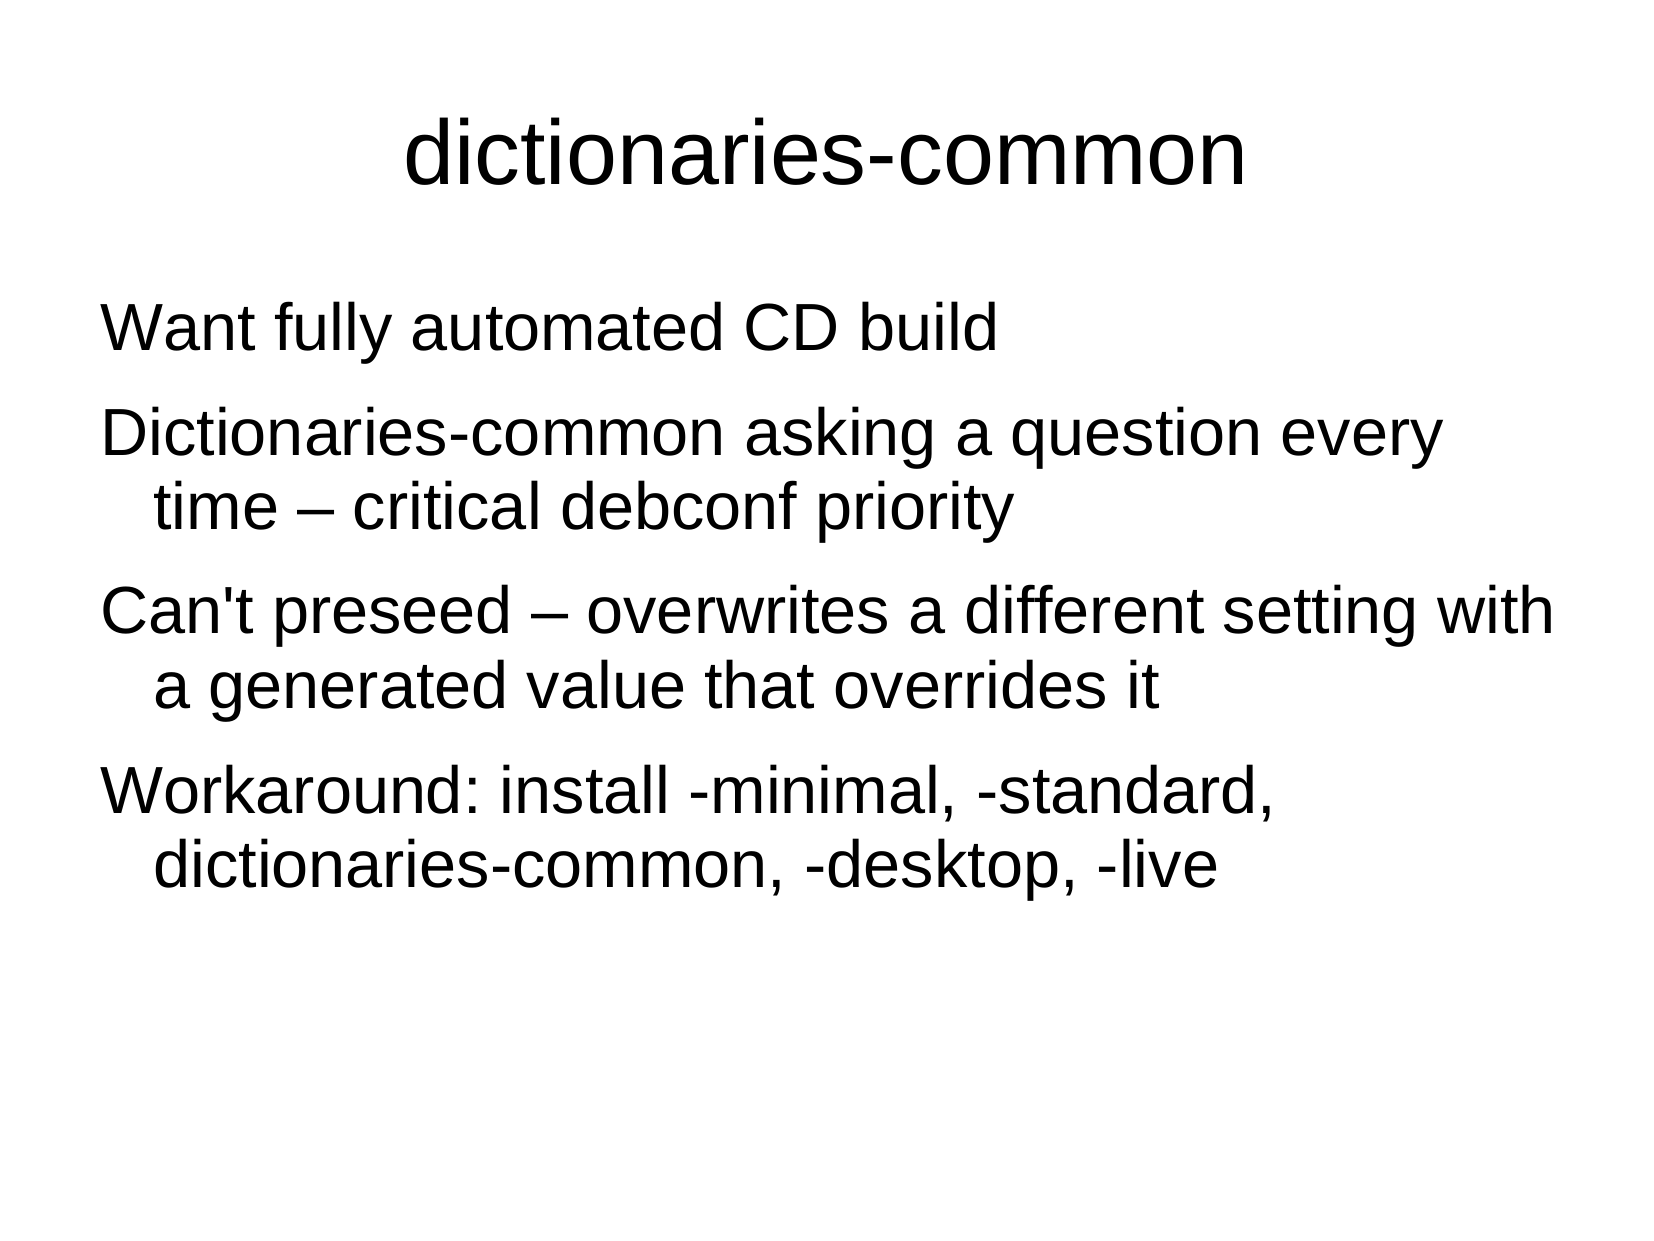

# dictionaries-common
Want fully automated CD build
Dictionaries-common asking a question every time – critical debconf priority
Can't preseed – overwrites a different setting with a generated value that overrides it
Workaround: install -minimal, -standard, dictionaries-common, -desktop, -live